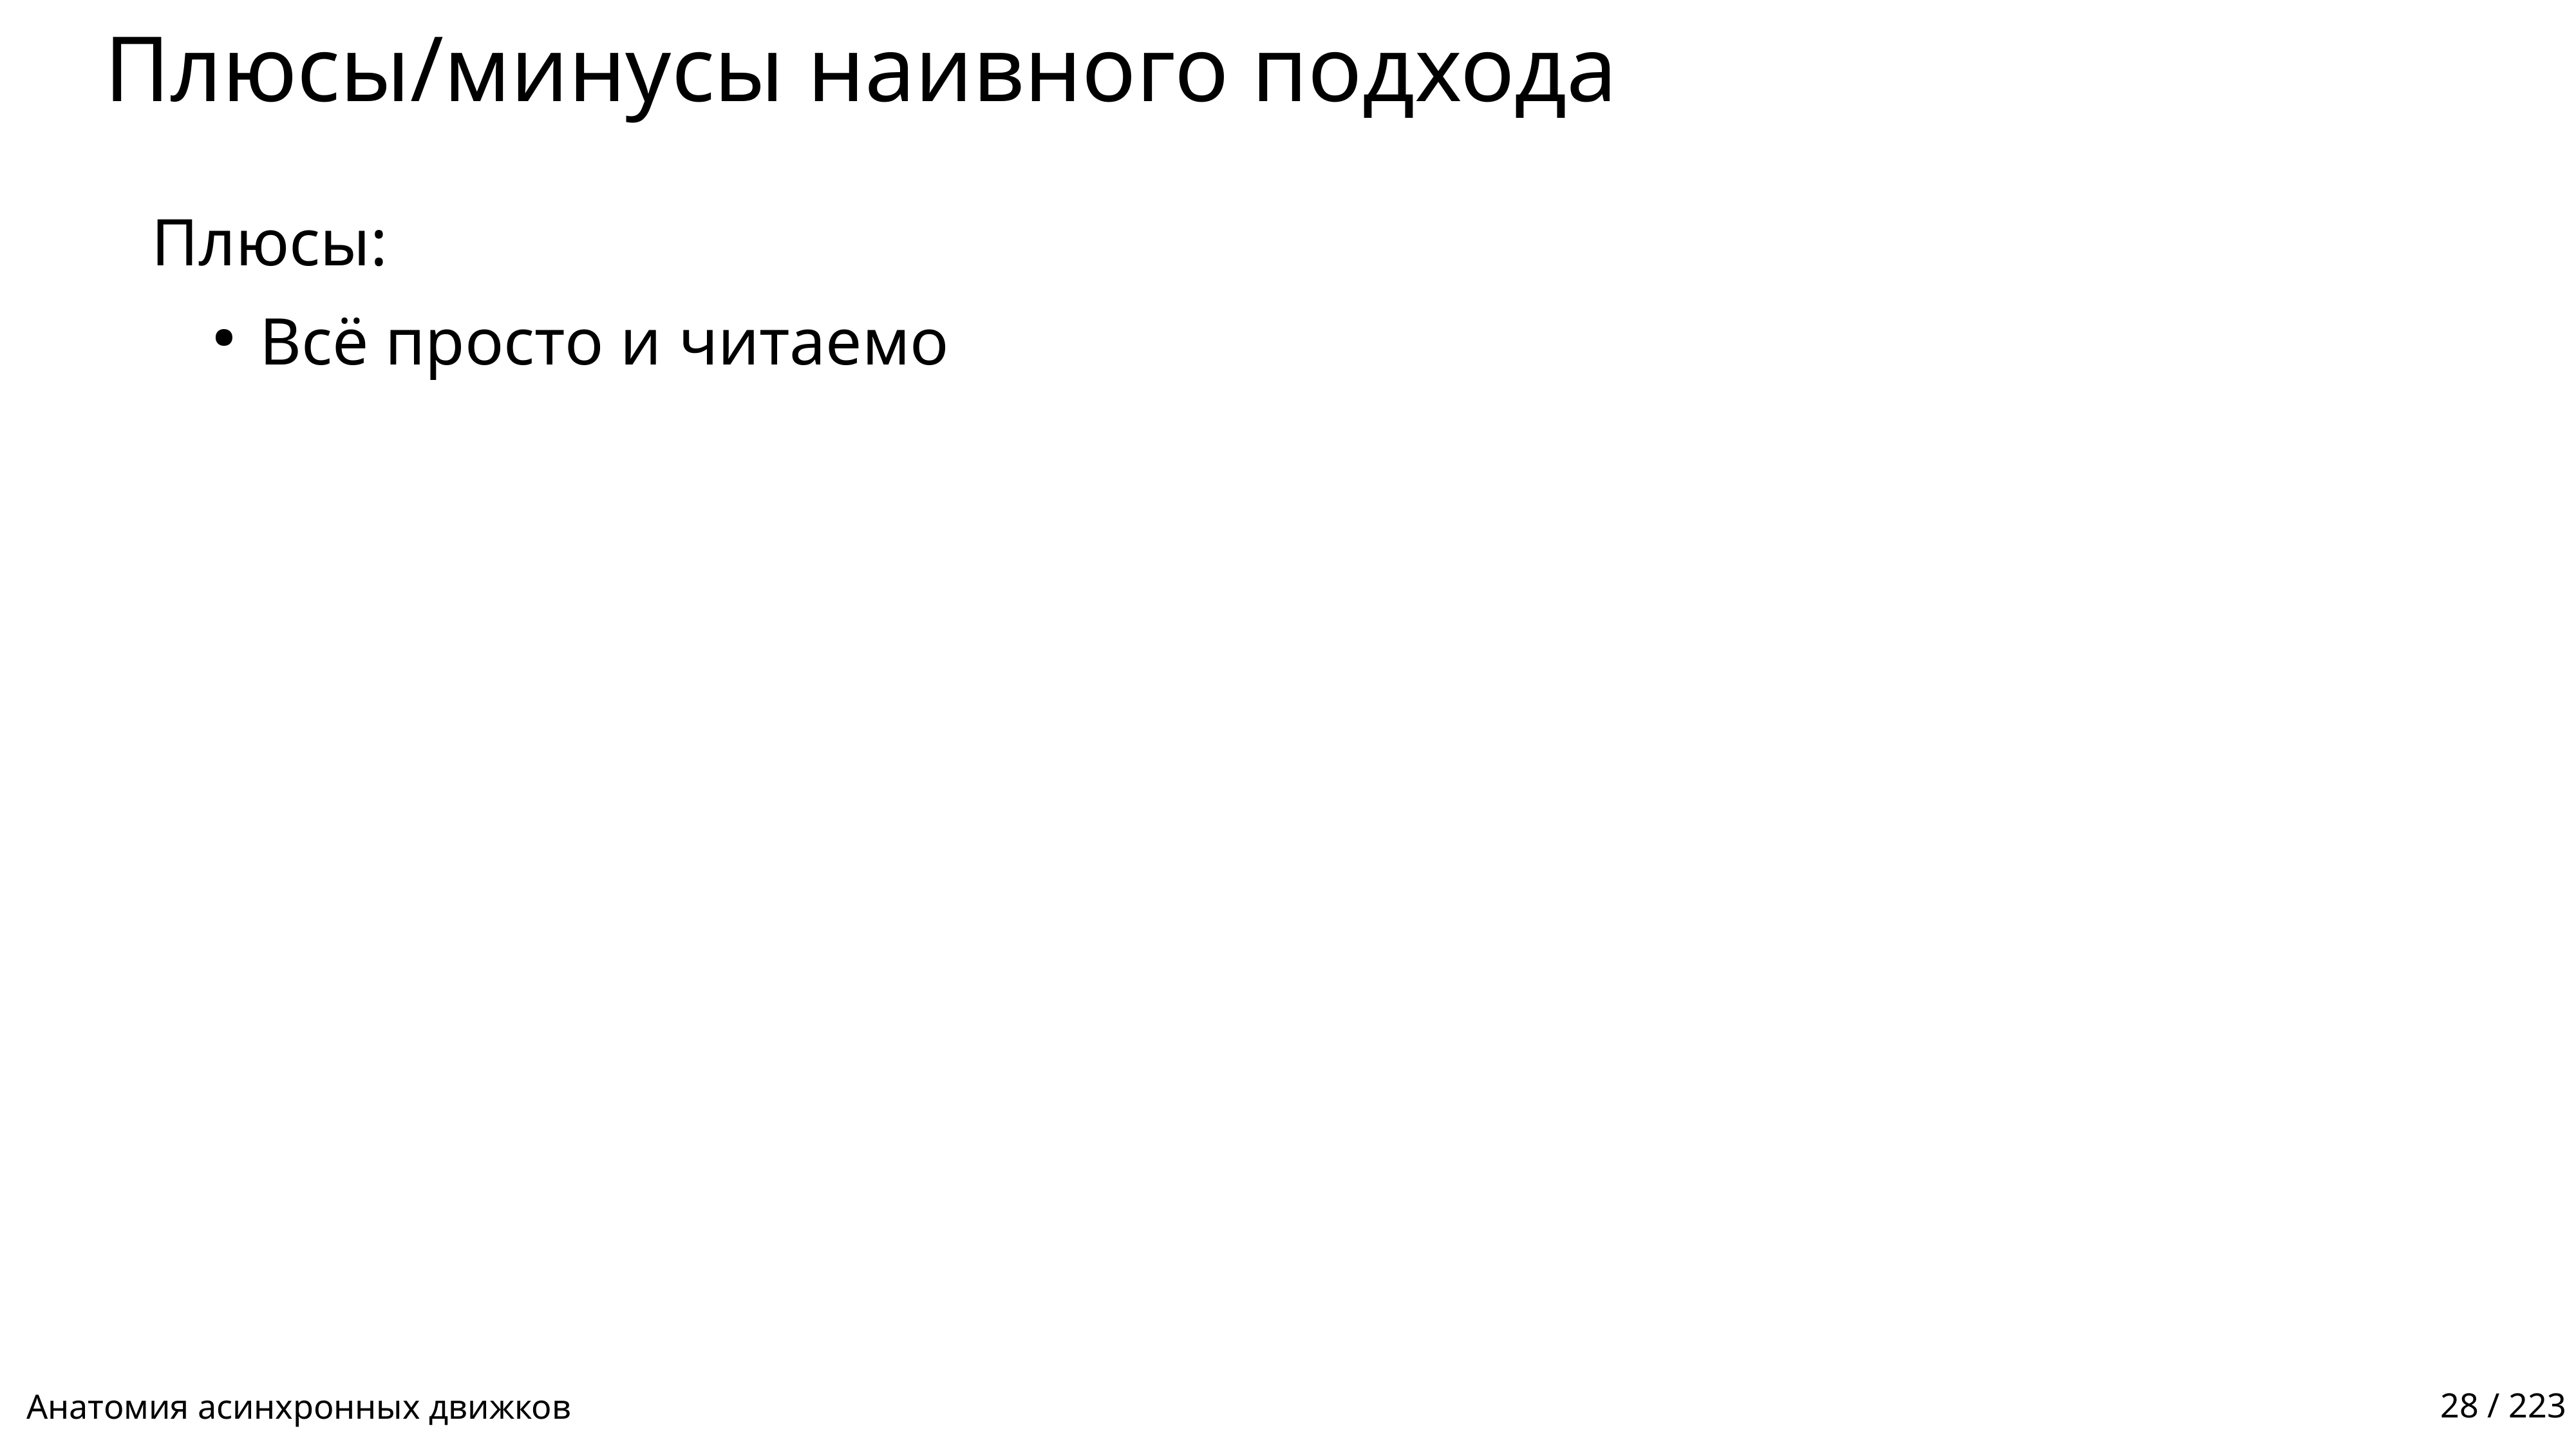

Плюсы/минусы наивного подхода
# Плюсы:
 Всё просто и читаемо
Анатомия асинхронных движков